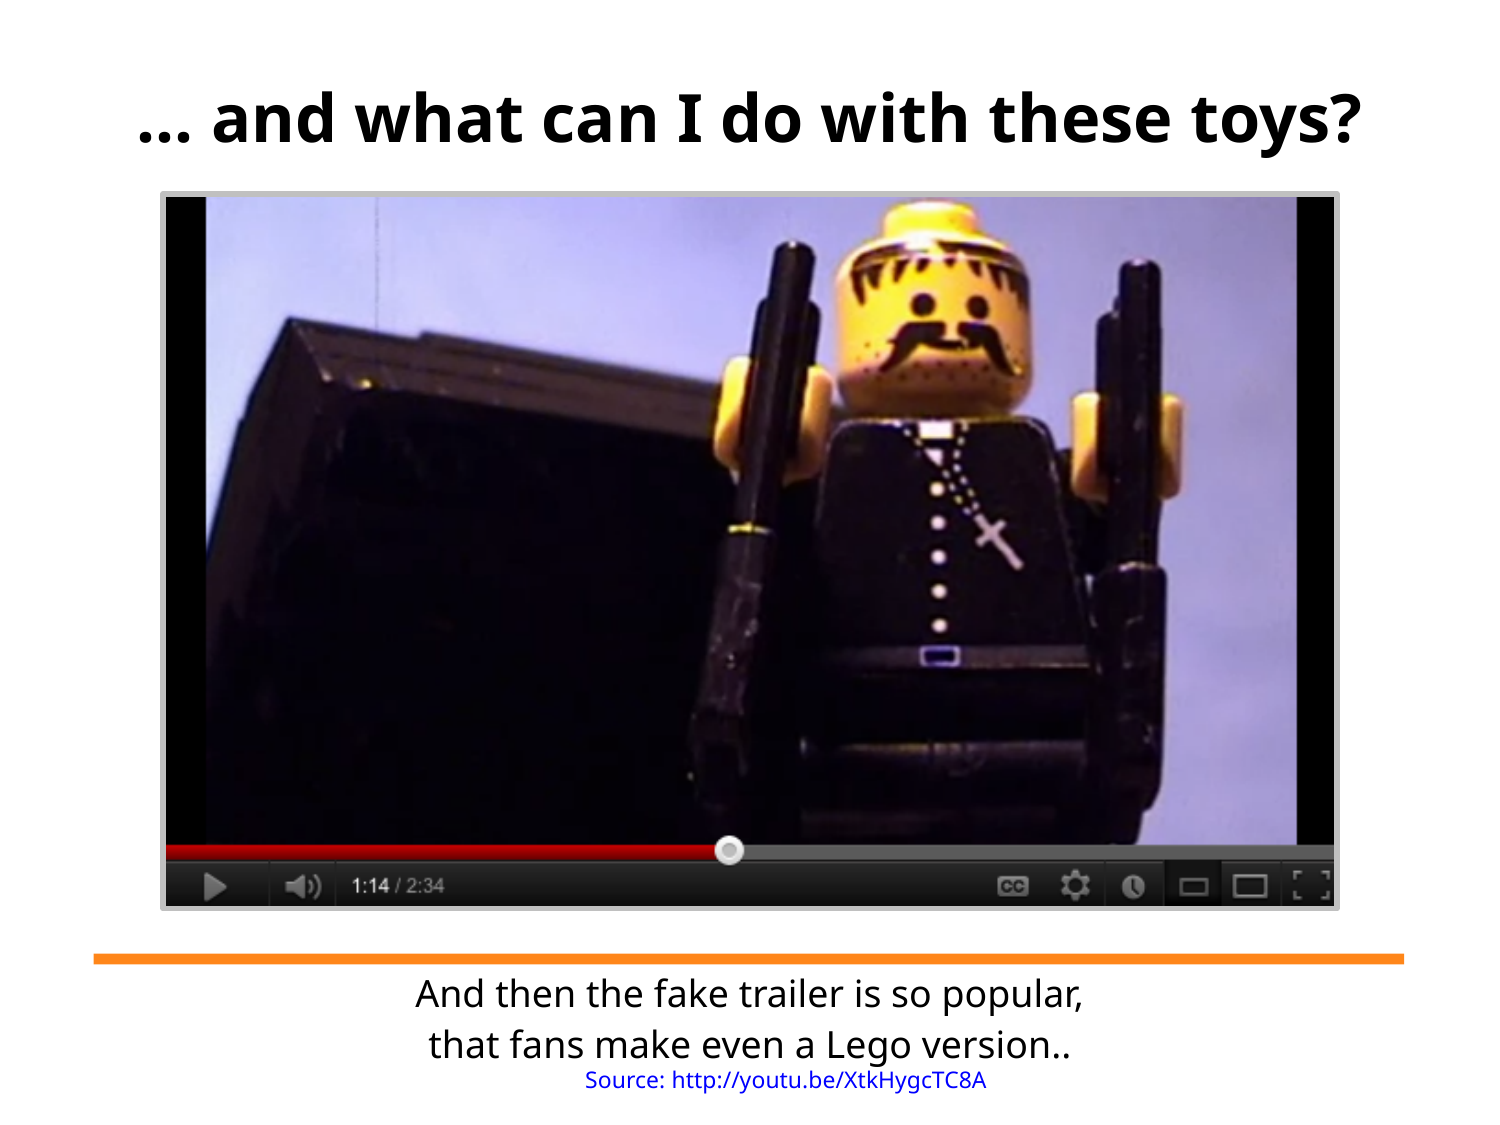

# … and what can I do with these toys?
And then the fake trailer is so popular, that fans make even a Lego version..
Source: http://youtu.be/XtkHygcTC8A